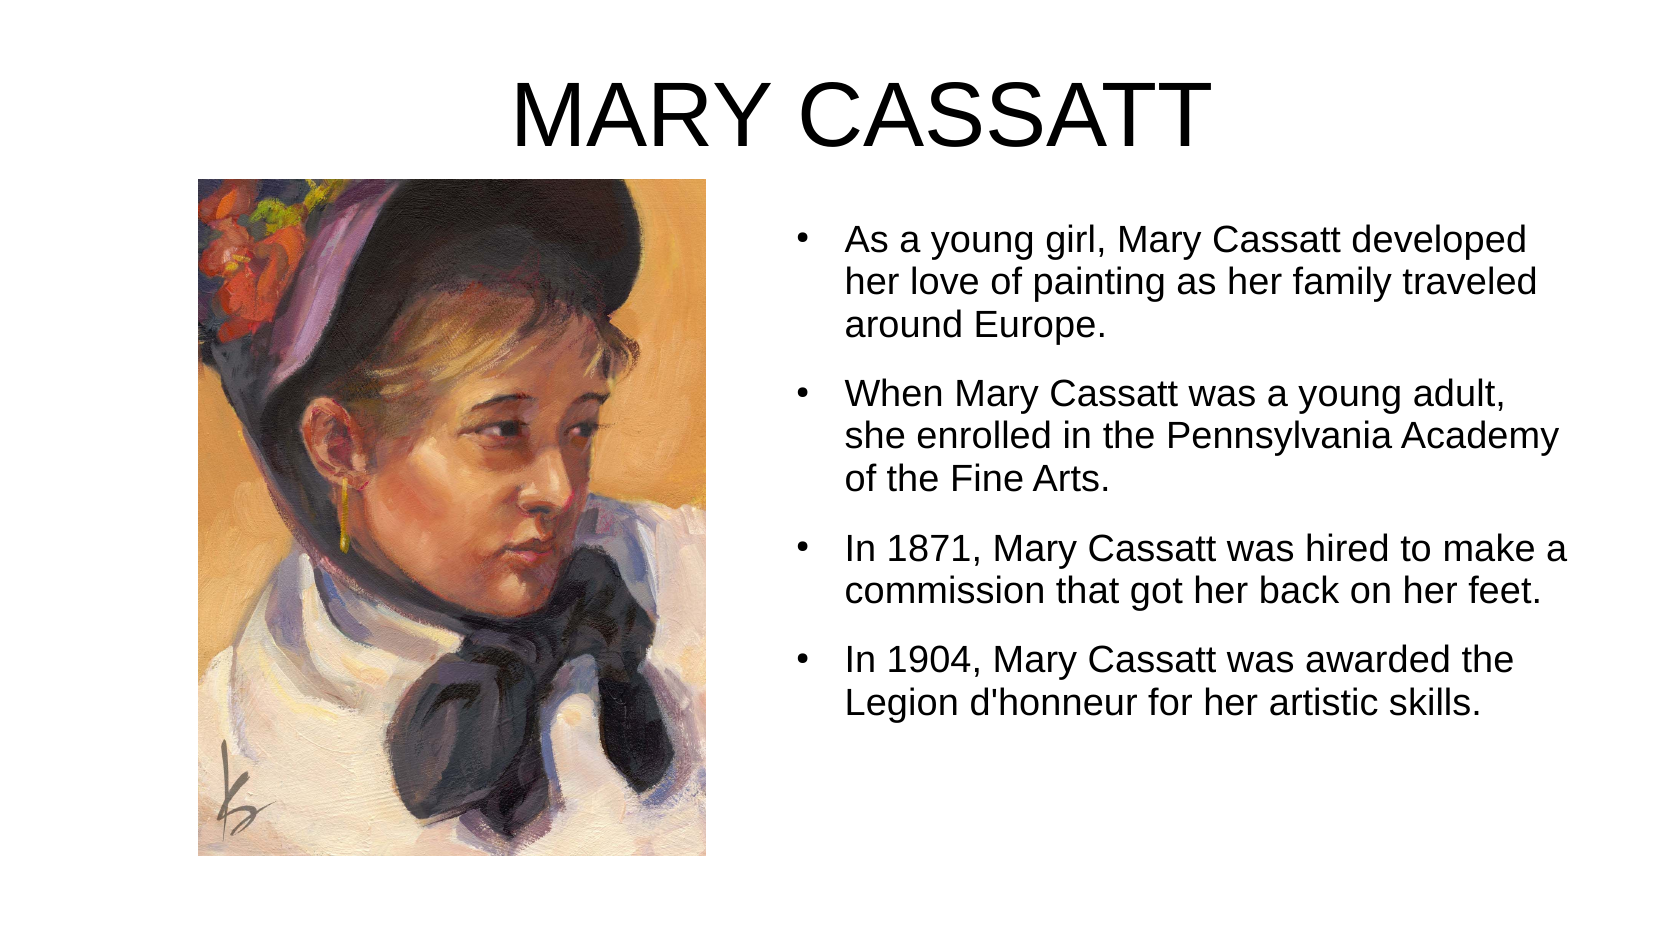

# MARY CASSATT
As a young girl, Mary Cassatt developed her love of painting as her family traveled around Europe.
When Mary Cassatt was a young adult, she enrolled in the Pennsylvania Academy of the Fine Arts.
In 1871, Mary Cassatt was hired to make a commission that got her back on her feet.
In 1904, Mary Cassatt was awarded the Legion d'honneur for her artistic skills.